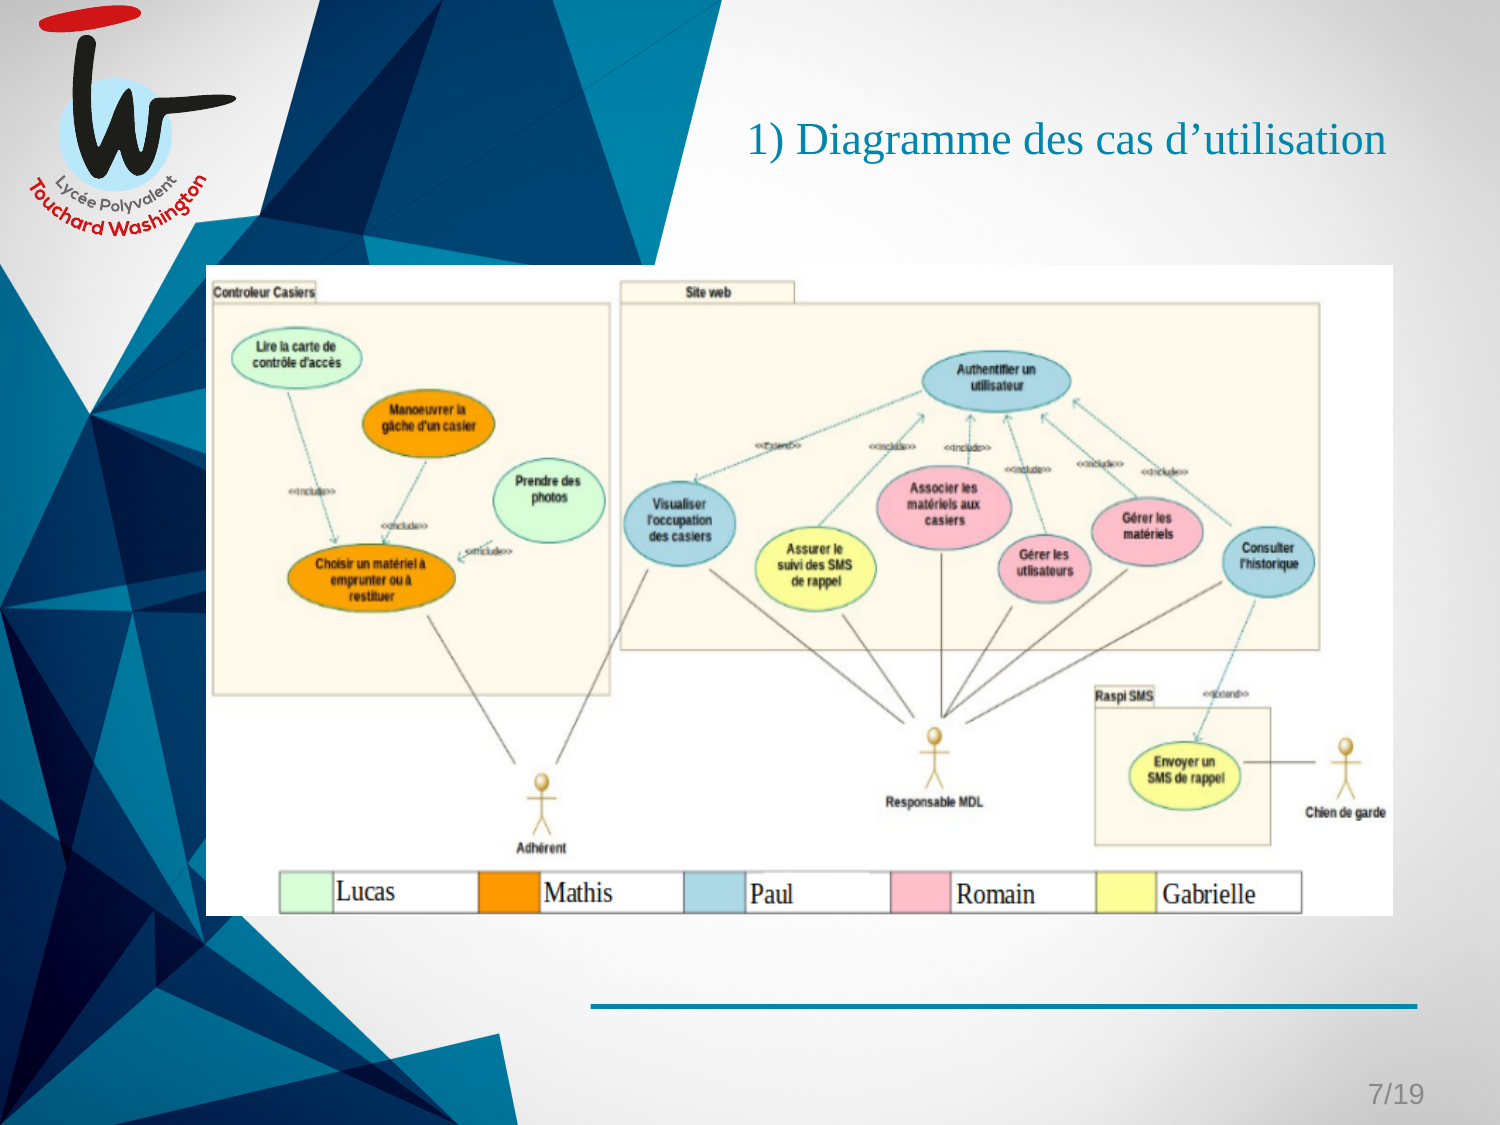

# 1) Diagramme des cas d’utilisation
7